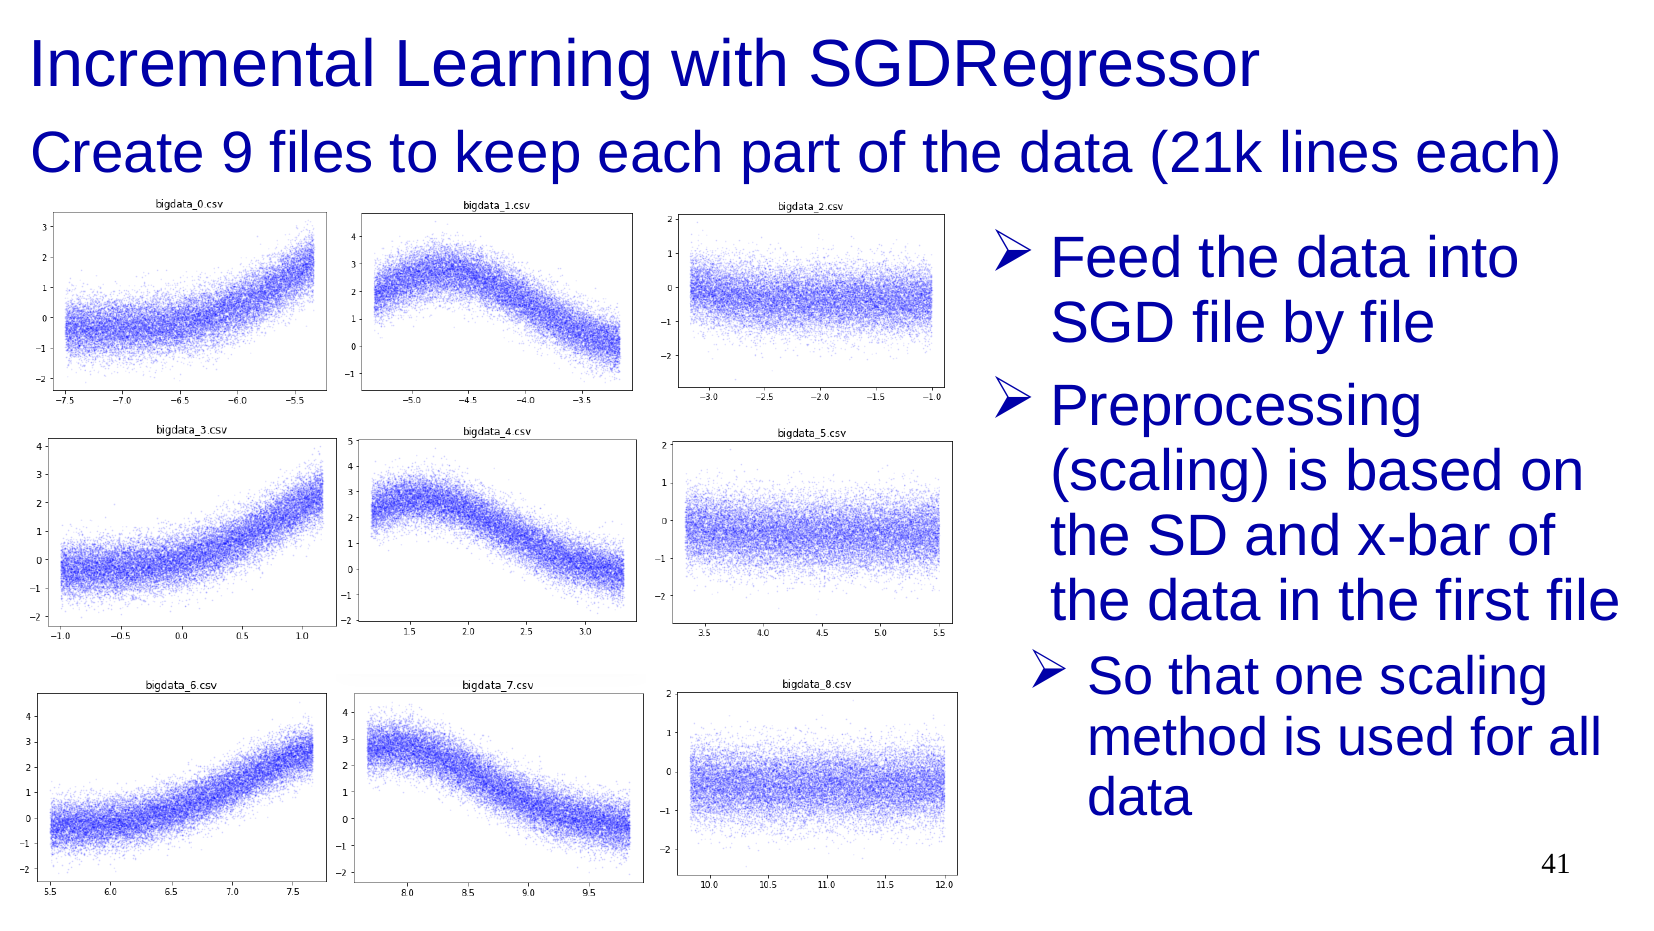

# Incremental Learning with SGDRegressor
Create 9 files to keep each part of the data (21k lines each)
Feed the data into SGD file by file
Preprocessing (scaling) is based on the SD and x-bar of the data in the first file
So that one scaling method is used for all data
41